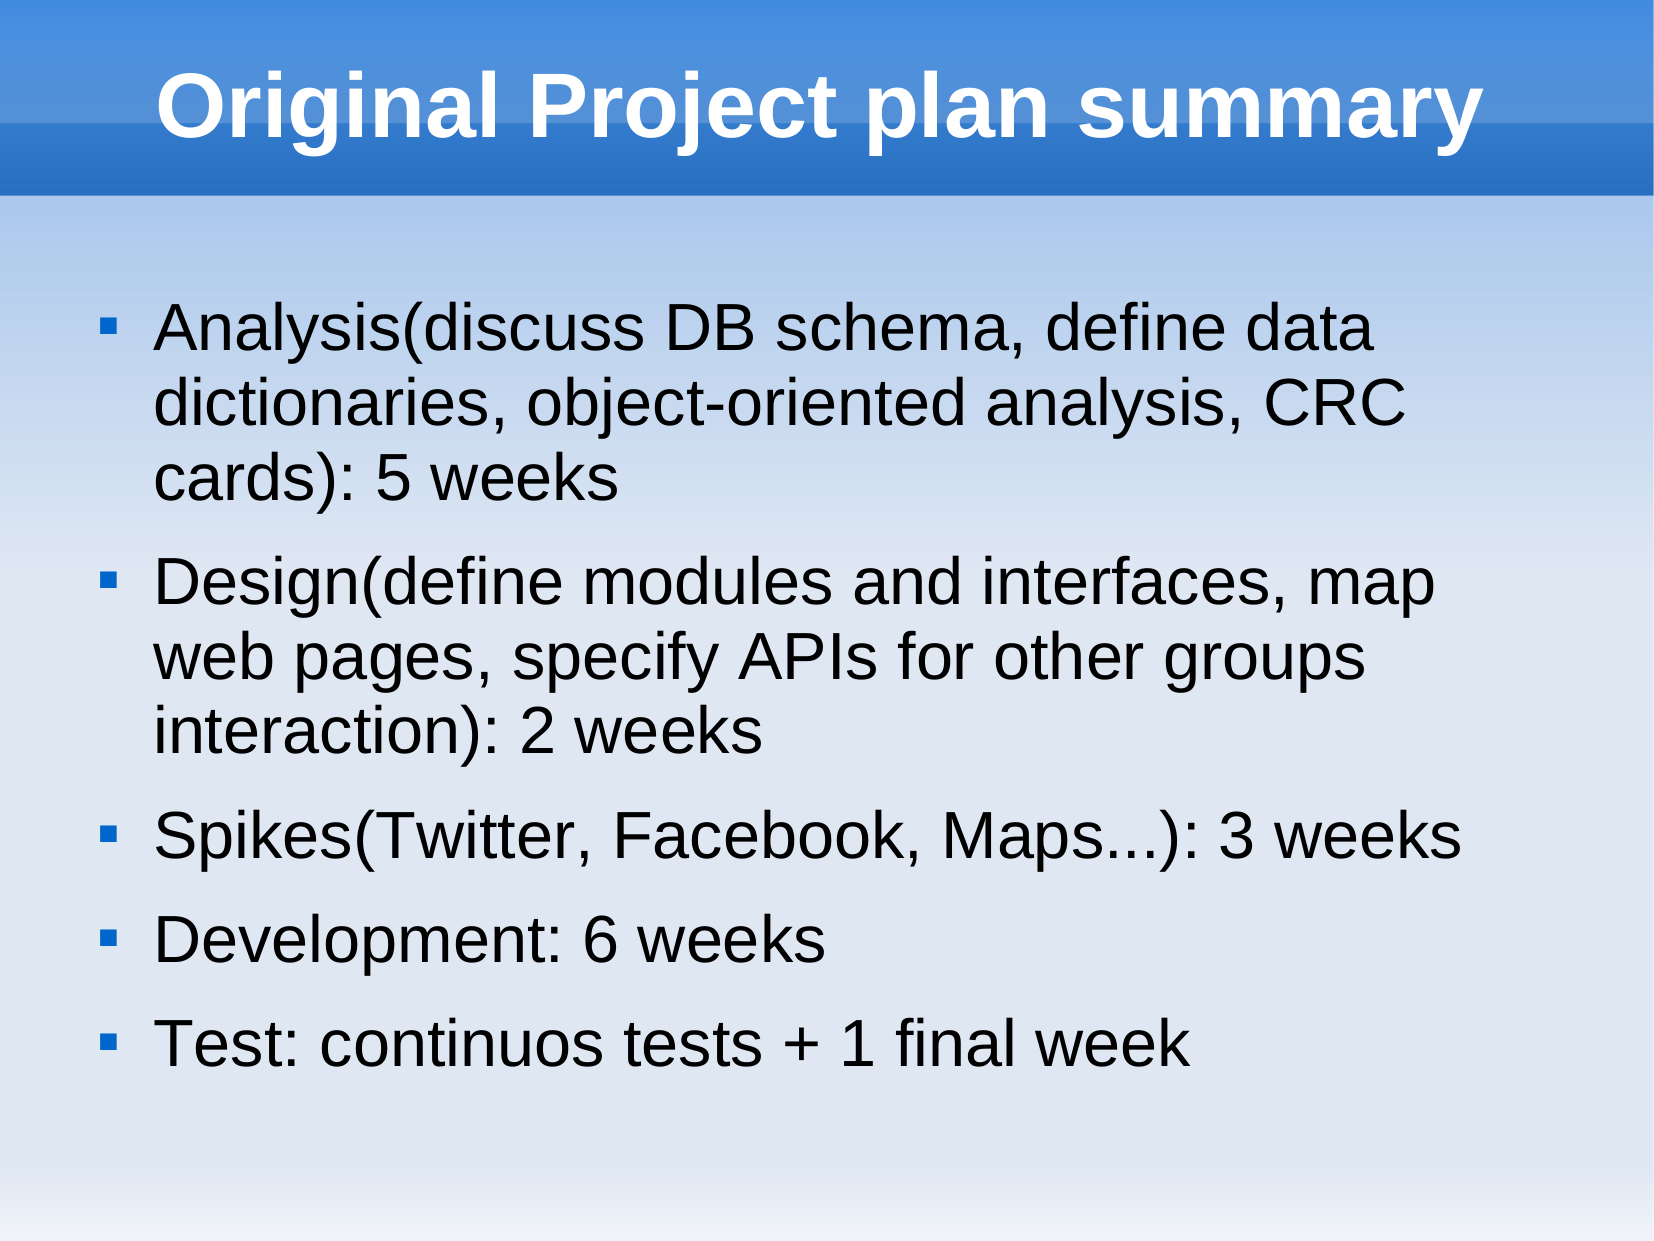

# Original Project plan summary
Analysis(discuss DB schema, define data dictionaries, object-oriented analysis, CRC cards): 5 weeks
Design(define modules and interfaces, map web pages, specify APIs for other groups interaction): 2 weeks
Spikes(Twitter, Facebook, Maps...): 3 weeks
Development: 6 weeks
Test: continuos tests + 1 final week